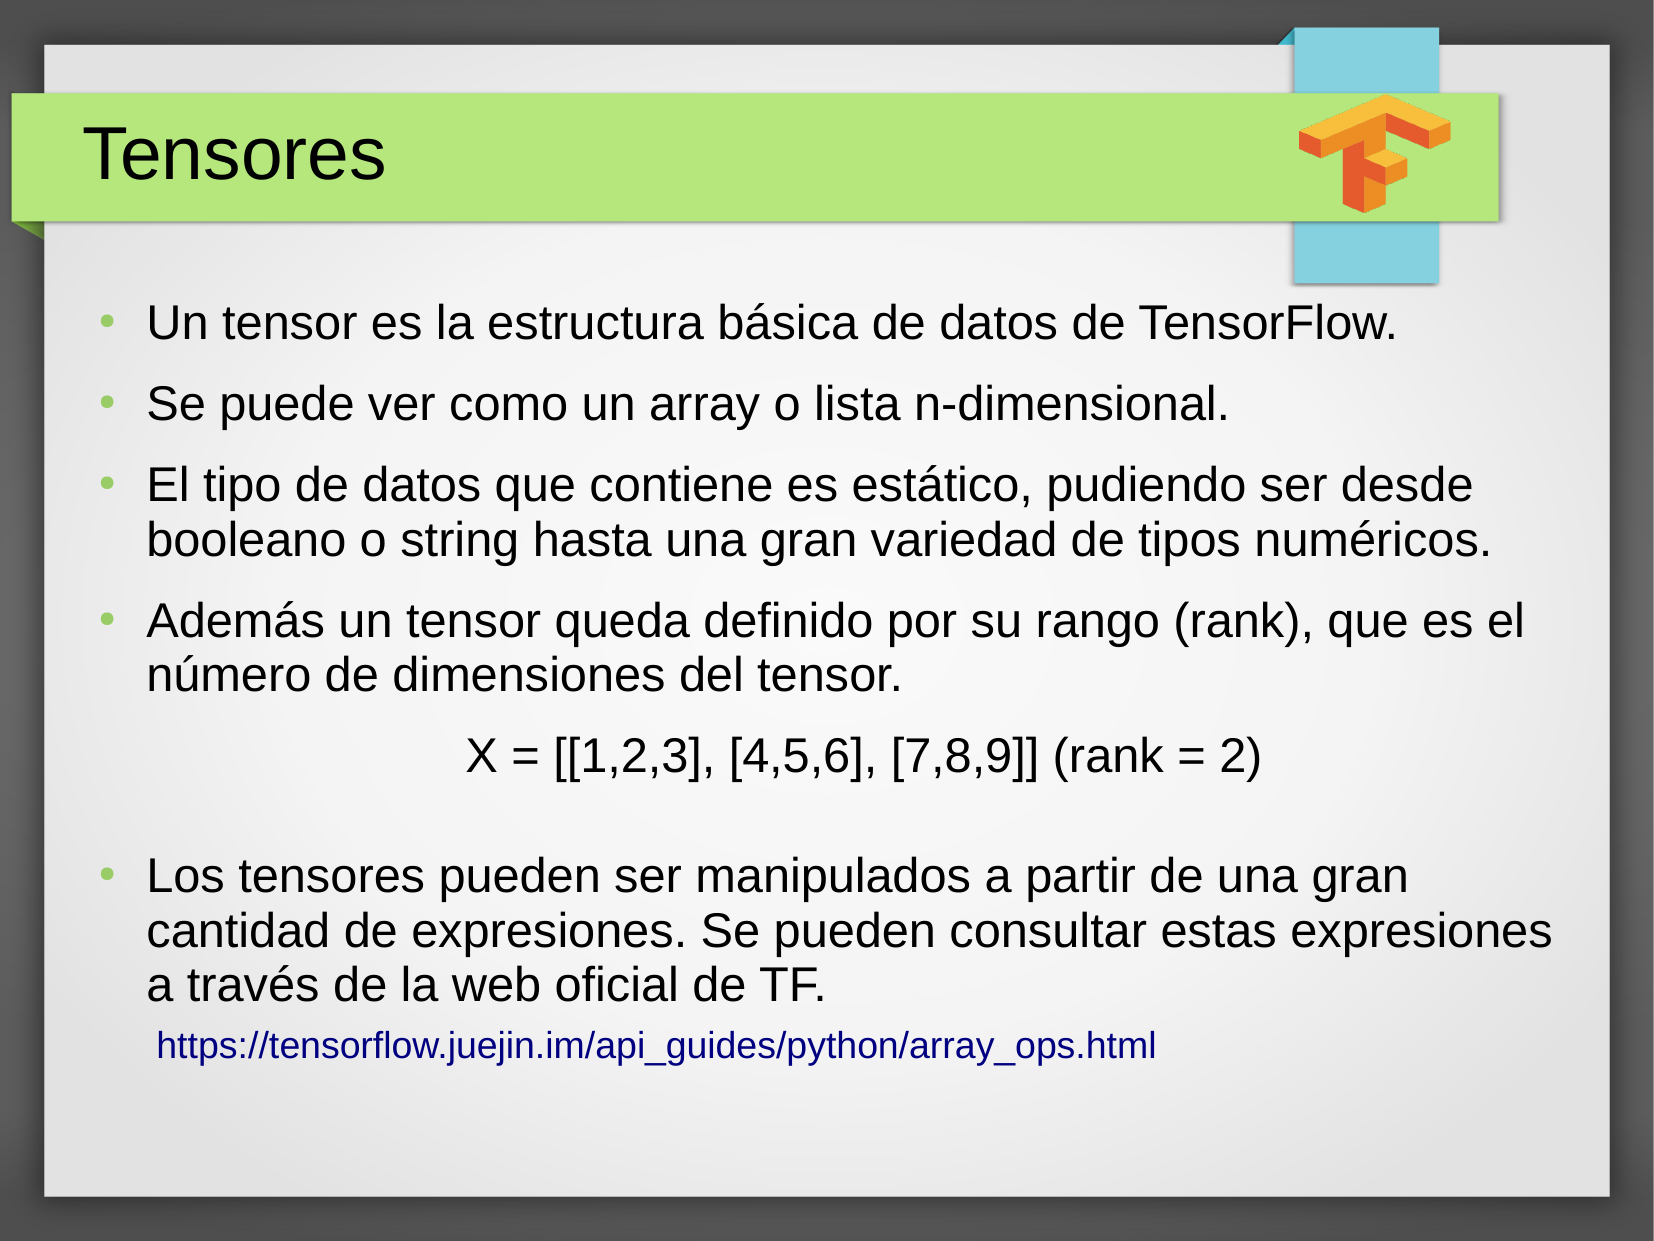

# Tensores
Un tensor es la estructura básica de datos de TensorFlow.
Se puede ver como un array o lista n-dimensional.
El tipo de datos que contiene es estático, pudiendo ser desde booleano o string hasta una gran variedad de tipos numéricos.
Además un tensor queda definido por su rango (rank), que es el número de dimensiones del tensor.
X = [[1,2,3], [4,5,6], [7,8,9]] (rank = 2)
Los tensores pueden ser manipulados a partir de una gran cantidad de expresiones. Se pueden consultar estas expresiones a través de la web oficial de TF.
https://tensorflow.juejin.im/api_guides/python/array_ops.html